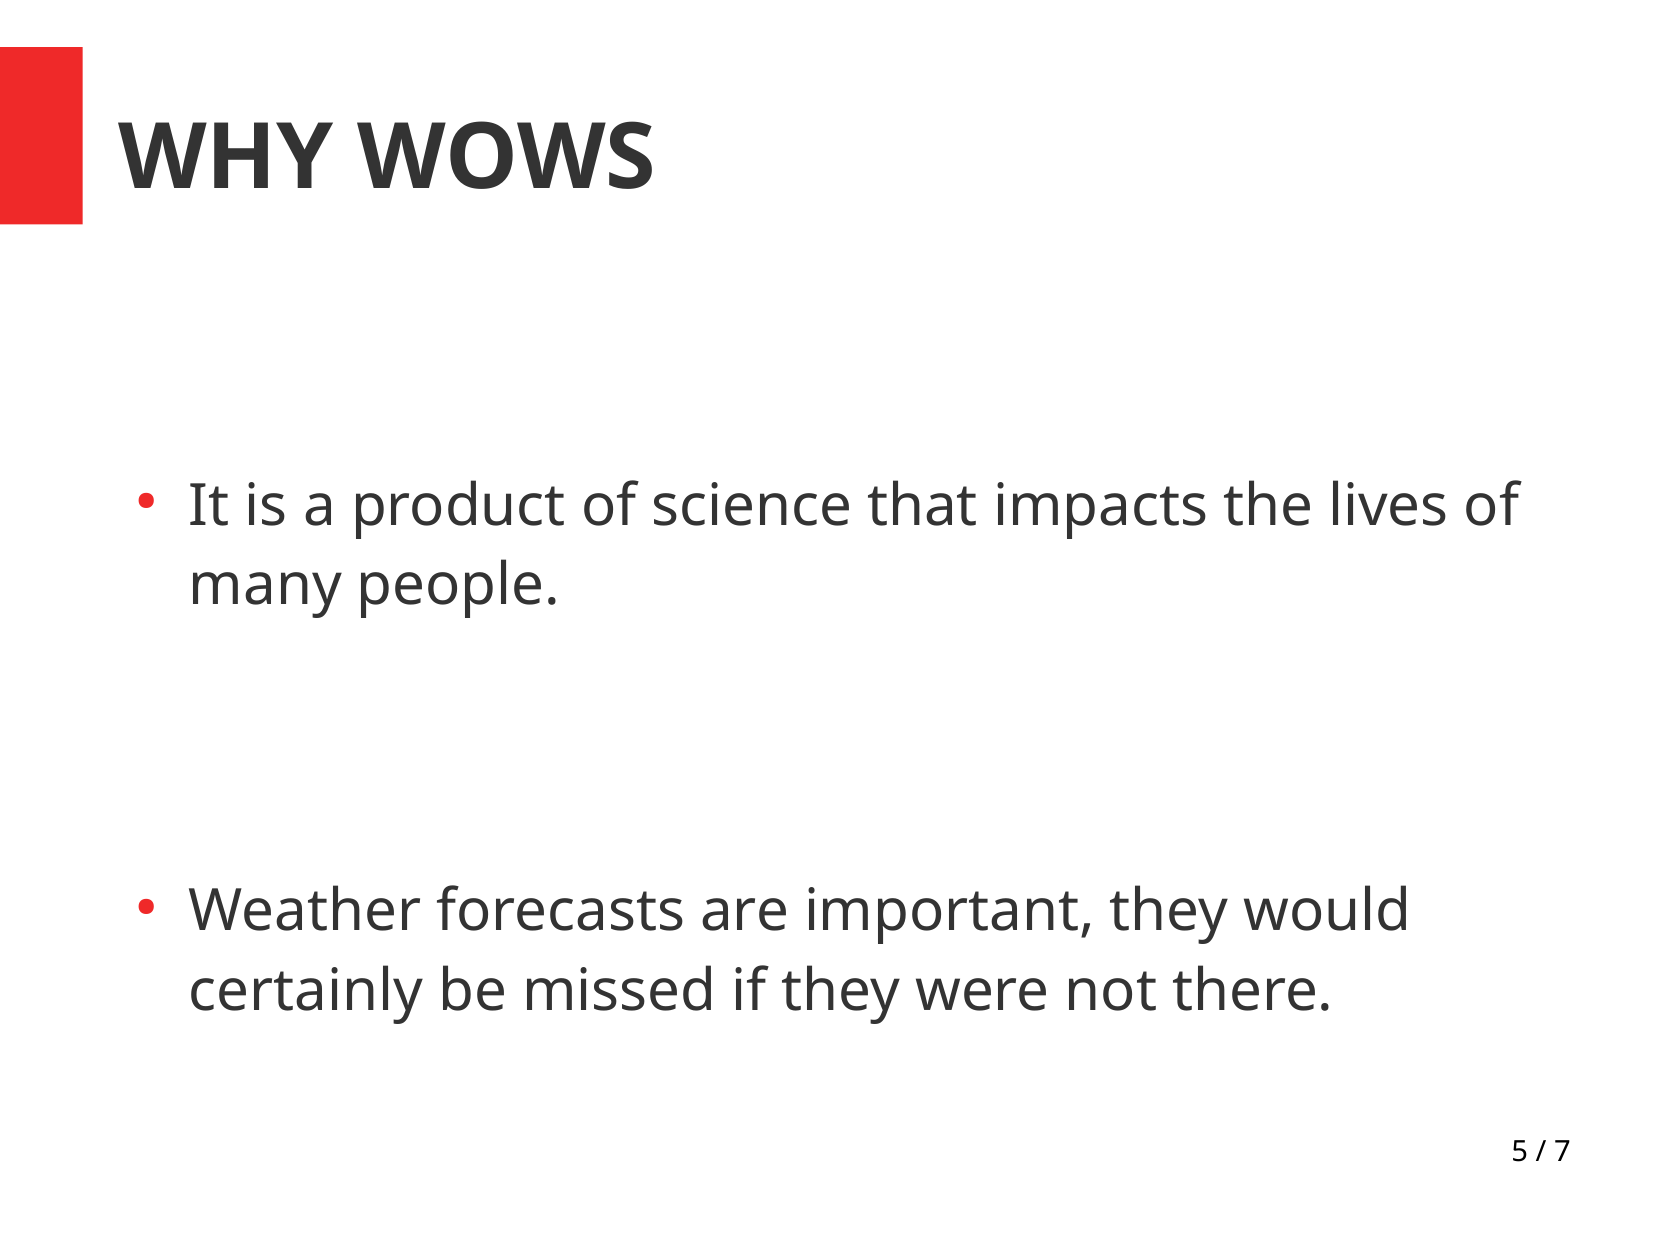

# WHY WOWS
It is a product of science that impacts the lives of many people.
Weather forecasts are important, they would certainly be missed if they were not there.
5